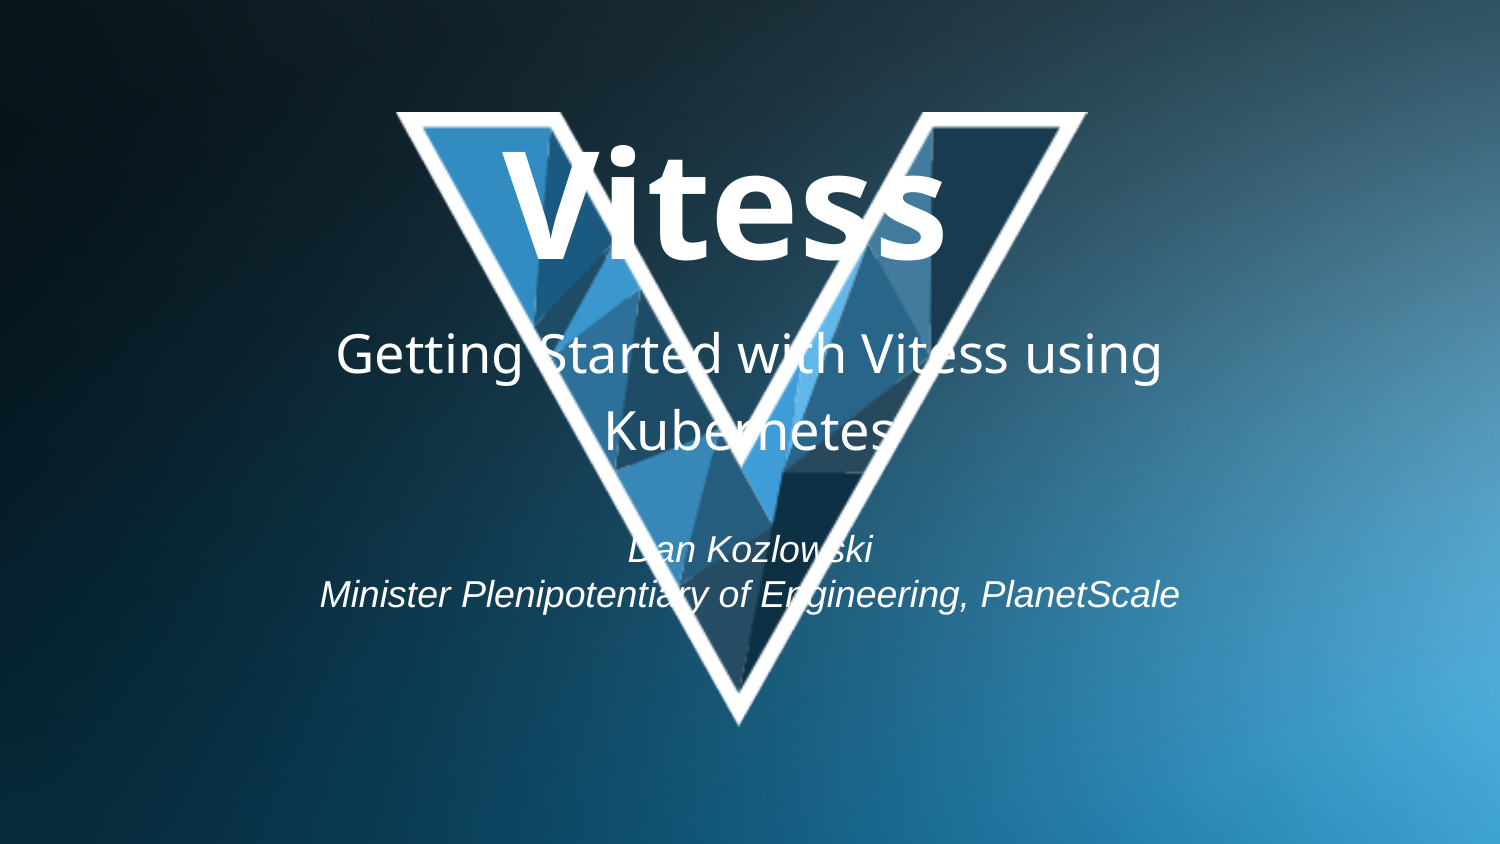

Vitess
# Getting Started with Vitess using
Kubernetes
Dan Kozlowski
Minister Plenipotentiary of Engineering, PlanetScale